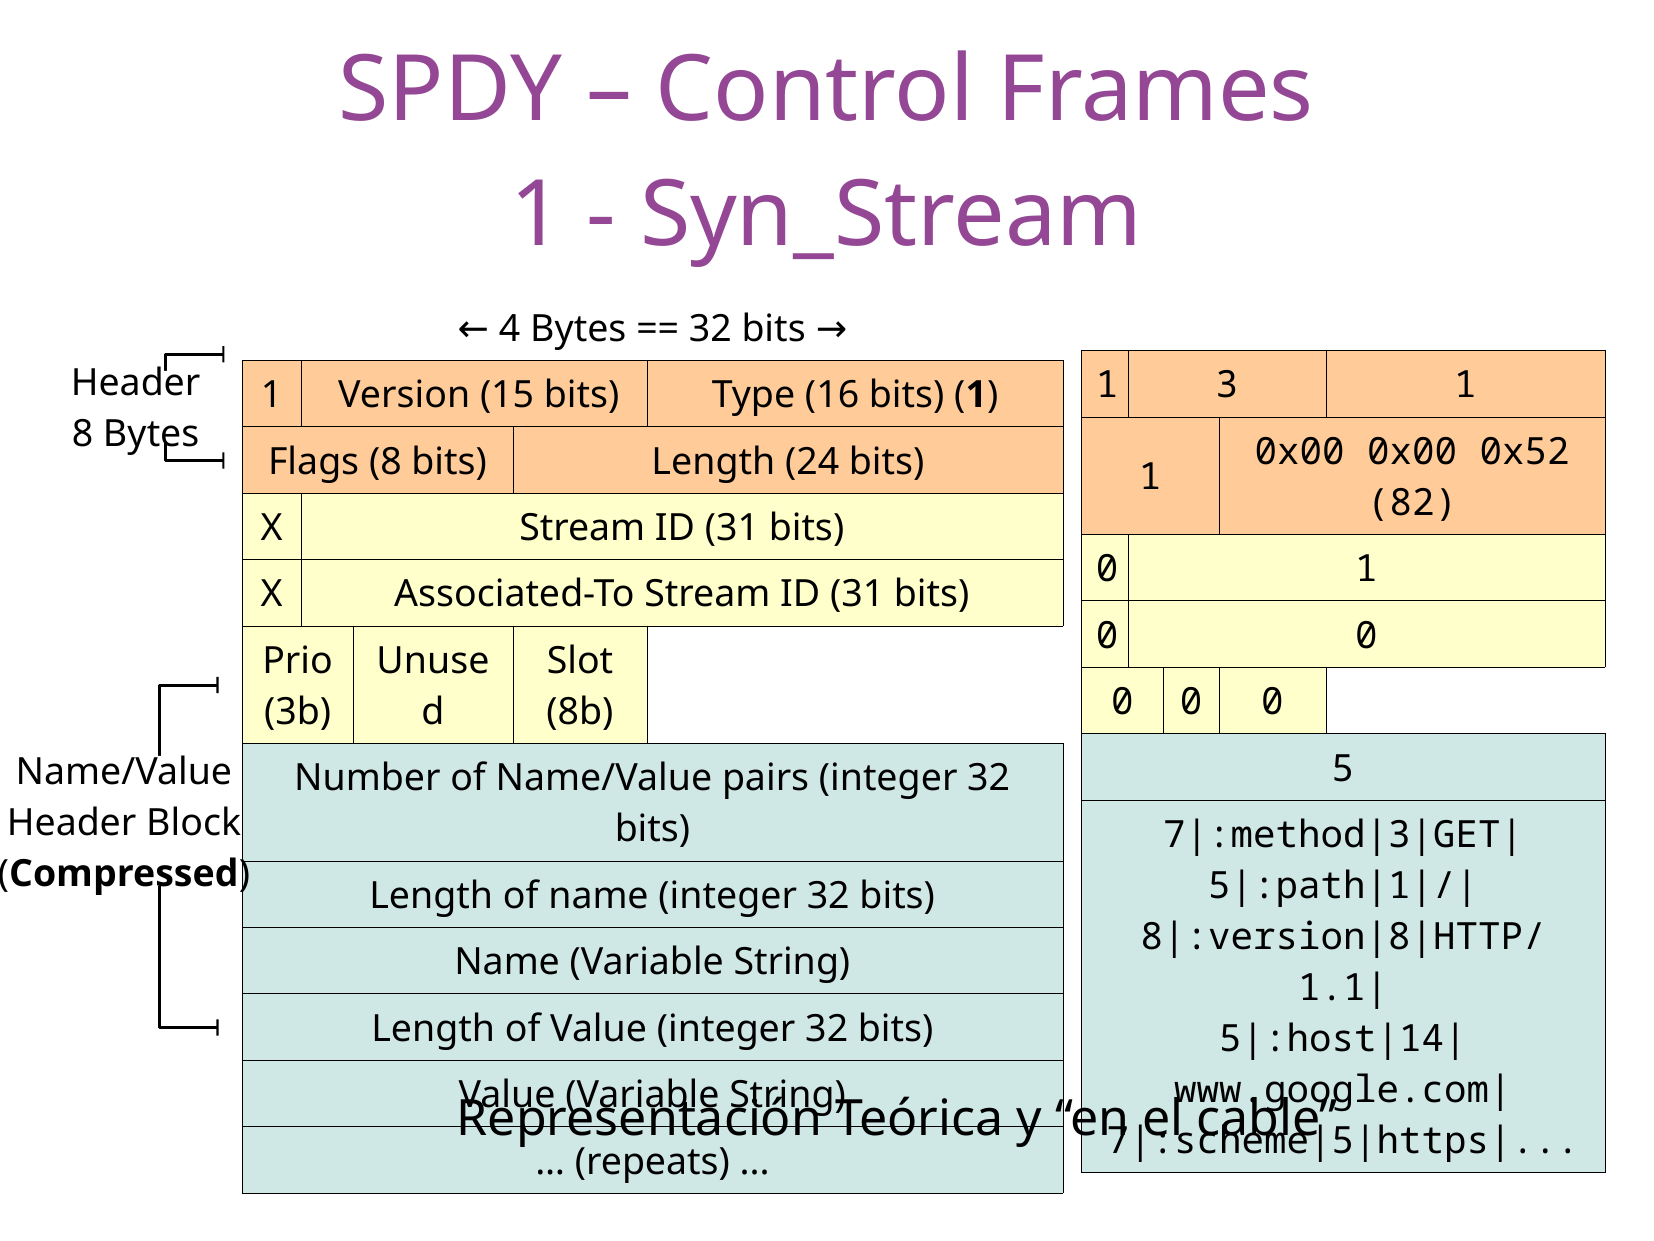

# SPDY – Control Frames 1 - Syn_Stream
| ← 4 Bytes == 32 bits → | | | | |
| --- | --- | --- | --- | --- |
| 1 | Version (15 bits) | | | Type (16 bits) (1) |
| Flags (8 bits) | | | Length (24 bits) | |
| X | Stream ID (31 bits) | | | |
| X | Associated-To Stream ID (31 bits) | | | |
| Prio (3b) | | Unused | Slot (8b) | |
| Number of Name/Value pairs (integer 32 bits) | | | | |
| Length of name (integer 32 bits) | | | | |
| Name (Variable String) | | | | |
| Length of Value (integer 32 bits) | | | | |
| Value (Variable String) | | | | |
| … (repeats) ... | | | | |
| 1 | 3 | | | 1 |
| --- | --- | --- | --- | --- |
| 1 | | | 0x00 0x00 0x52 (82) | |
| 0 | 1 | | | |
| 0 | 0 | | | |
| 0 | | 0 | 0 | |
| 5 | | | | |
| 7|:method|3|GET| 5|:path|1|/| 8|:version|8|HTTP/1.1| 5|:host|14|www.google.com| 7|:scheme|5|https|... | | | | |
Header
8 Bytes
Name/Value
Header Block
(Compressed)
Representación Teórica y “en el cable”